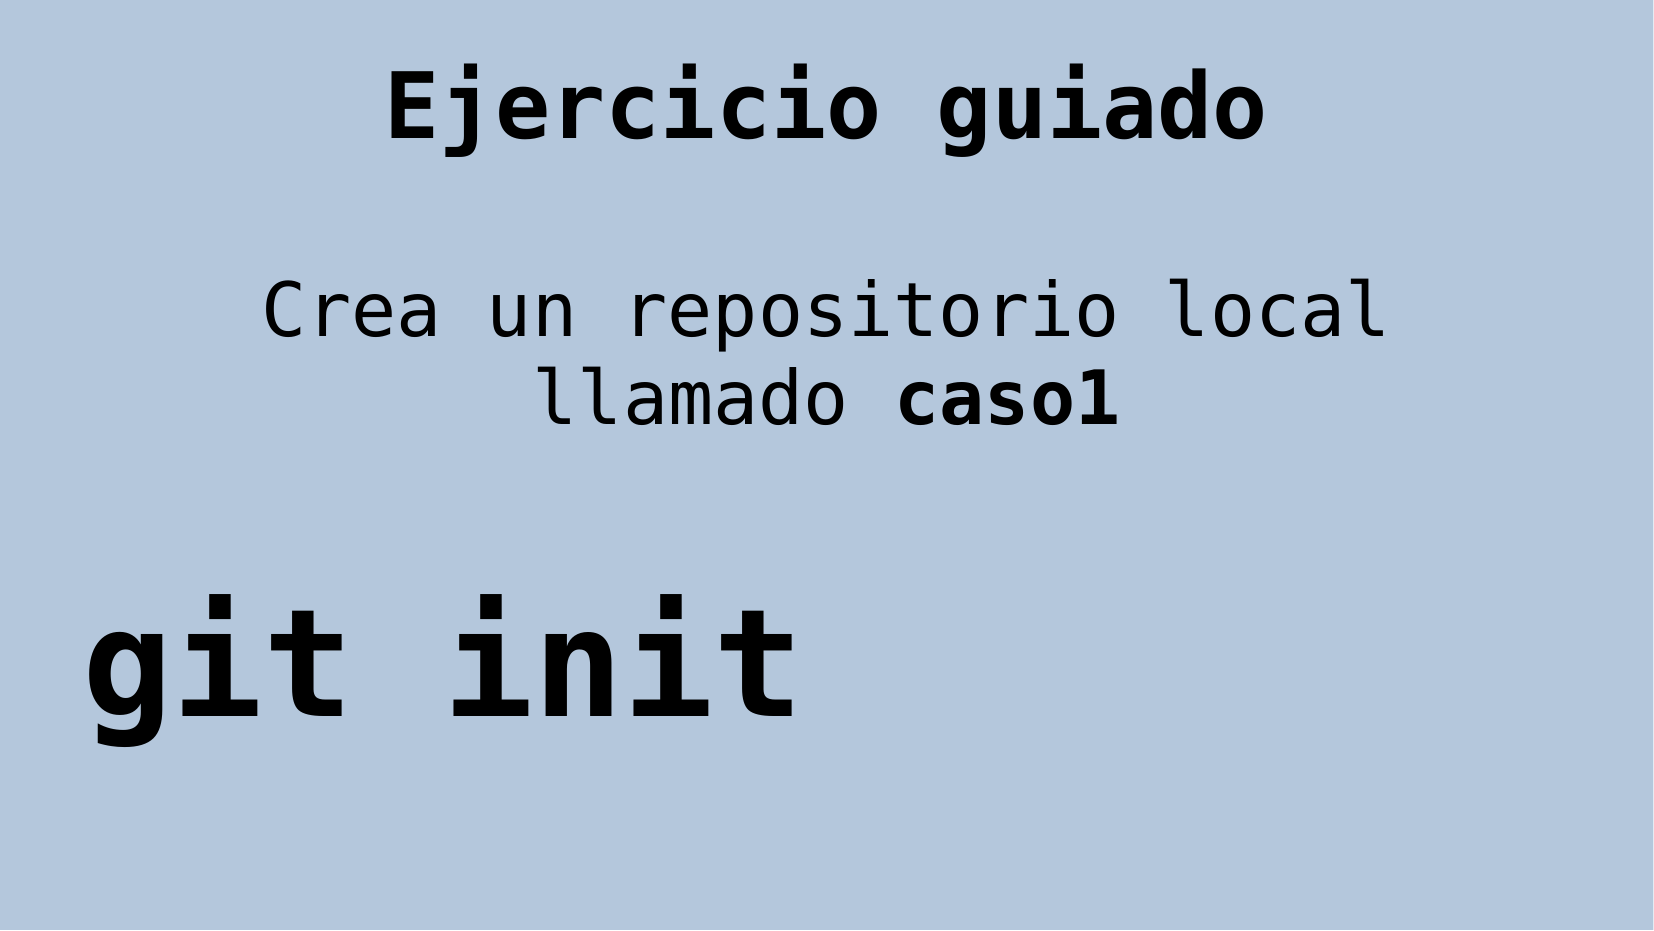

# Ejercicio guiado Crea un repositorio local llamado caso1
git init